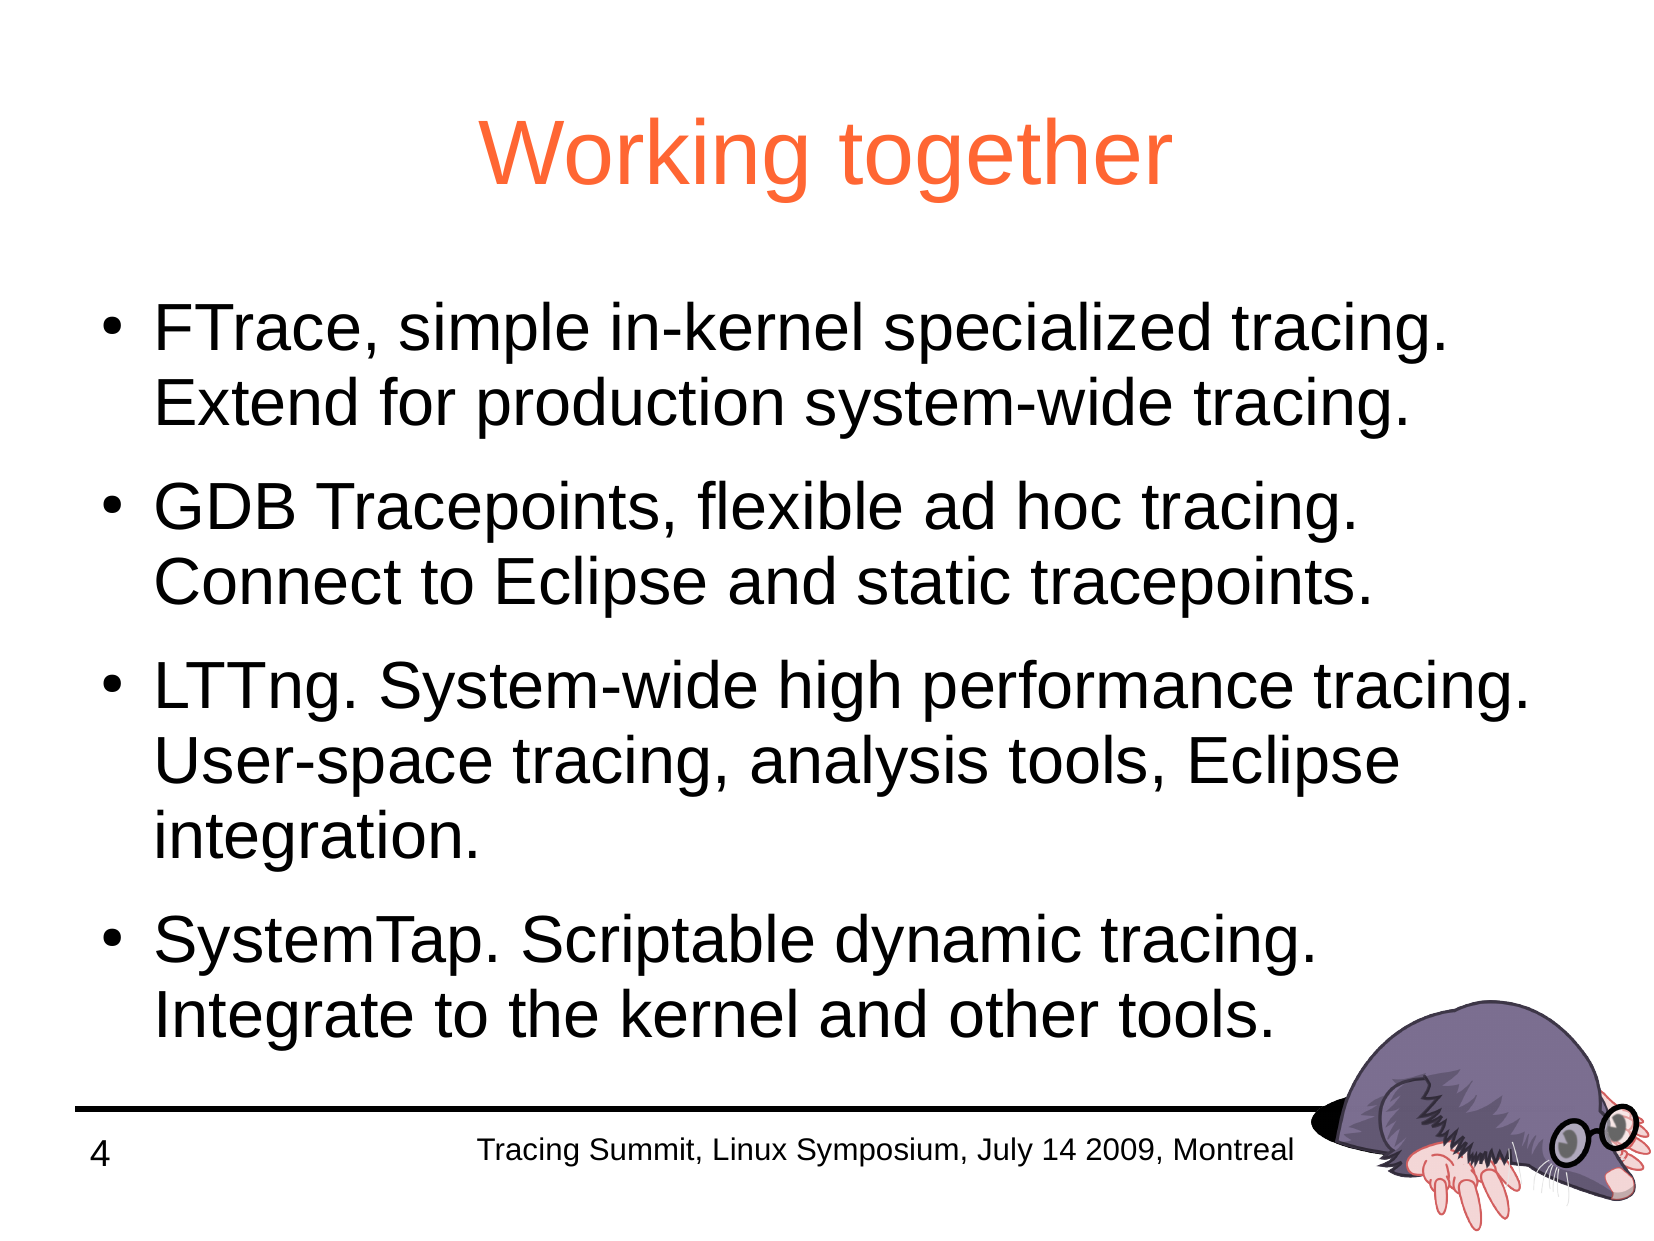

# Working together
FTrace, simple in-kernel specialized tracing. Extend for production system-wide tracing.
GDB Tracepoints, flexible ad hoc tracing. Connect to Eclipse and static tracepoints.
LTTng. System-wide high performance tracing. User-space tracing, analysis tools, Eclipse integration.
SystemTap. Scriptable dynamic tracing. Integrate to the kernel and other tools.